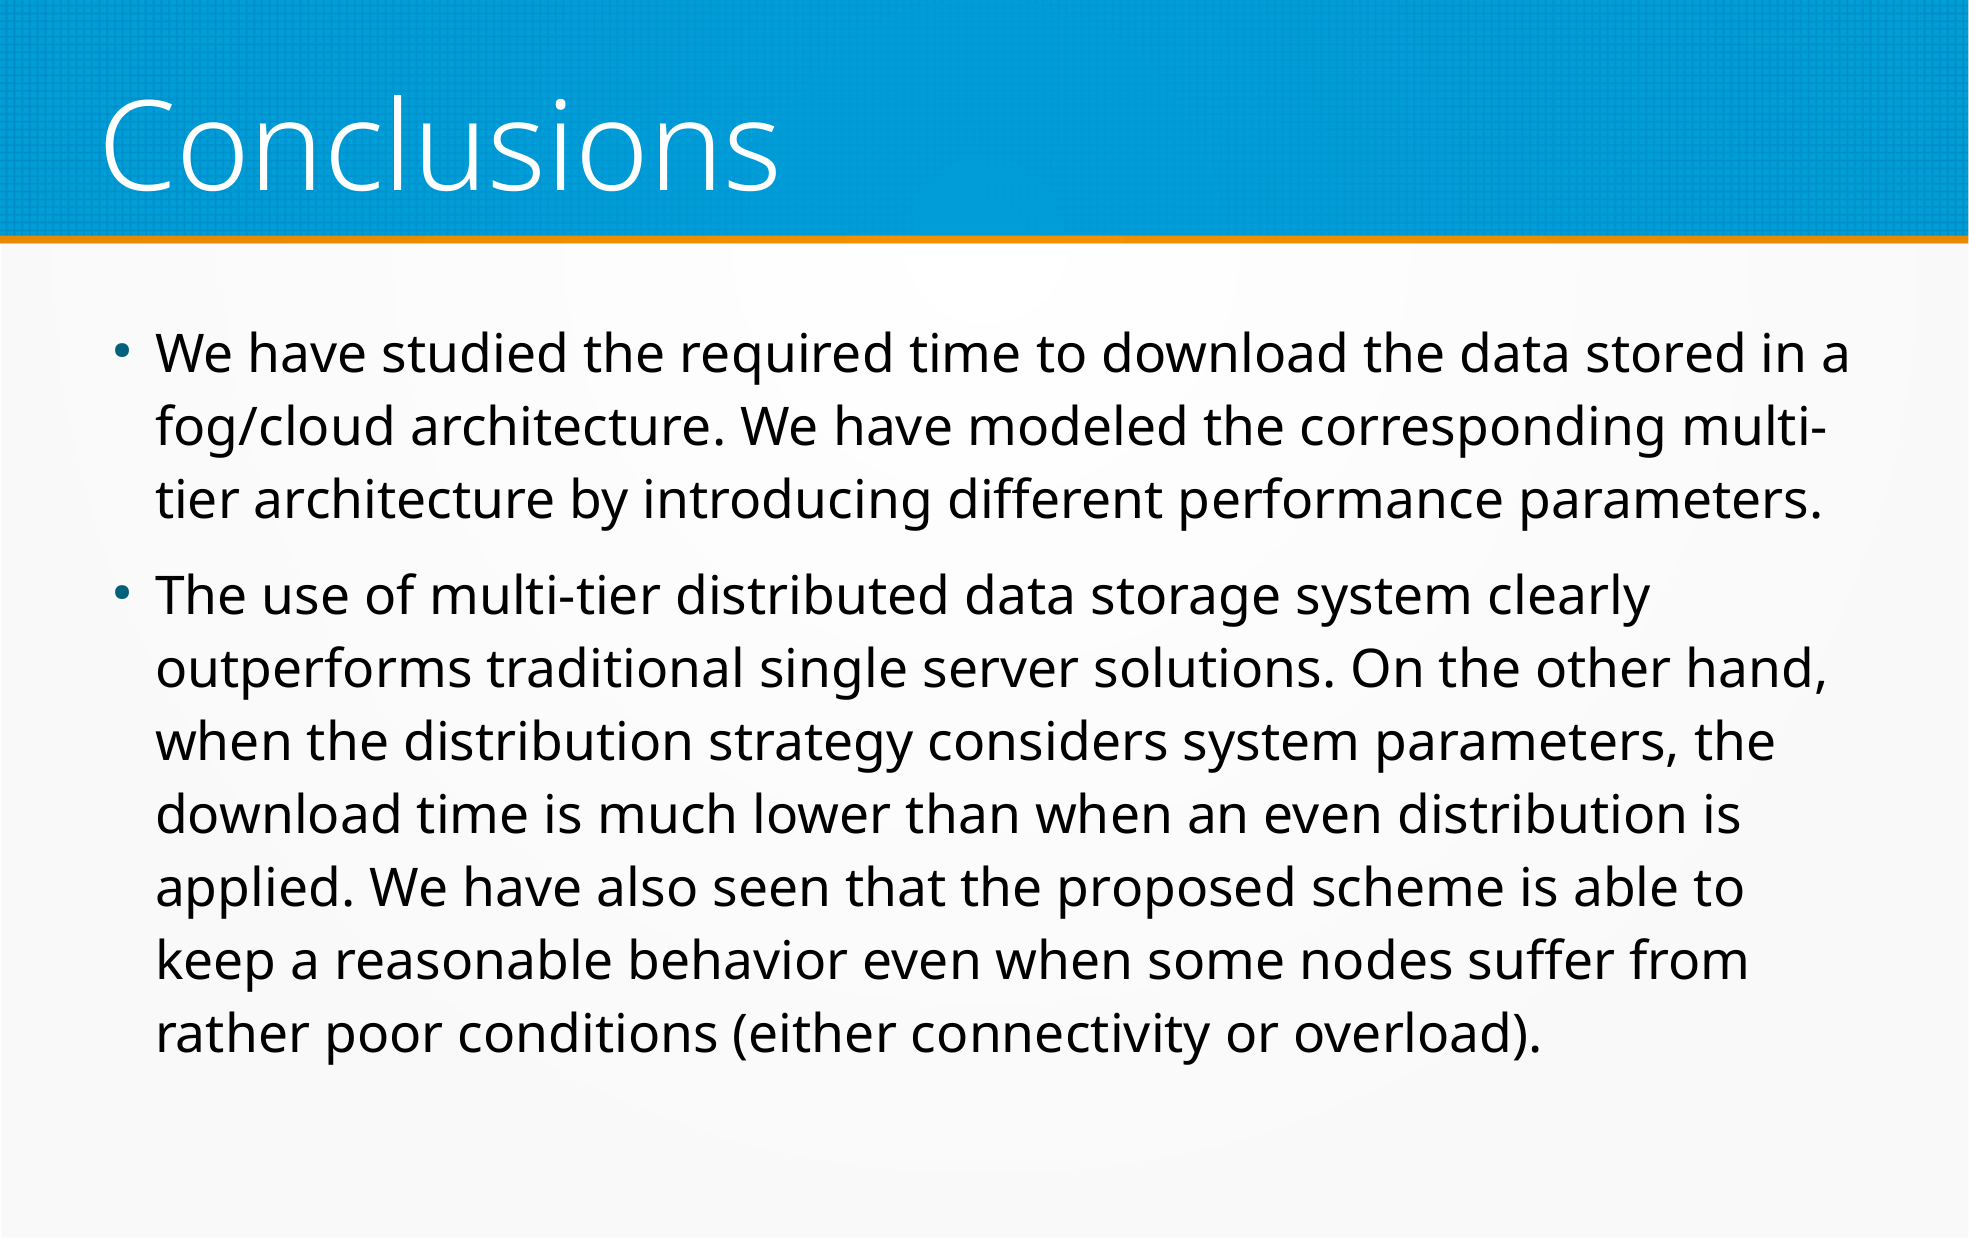

# Conclusions
We have studied the required time to download the data stored in a fog/cloud architecture. We have modeled the corresponding multi-tier architecture by introducing different performance parameters.
The use of multi-tier distributed data storage system clearly outperforms traditional single server solutions. On the other hand, when the distribution strategy considers system parameters, the download time is much lower than when an even distribution is applied. We have also seen that the proposed scheme is able to keep a reasonable behavior even when some nodes suffer from rather poor conditions (either connectivity or overload).